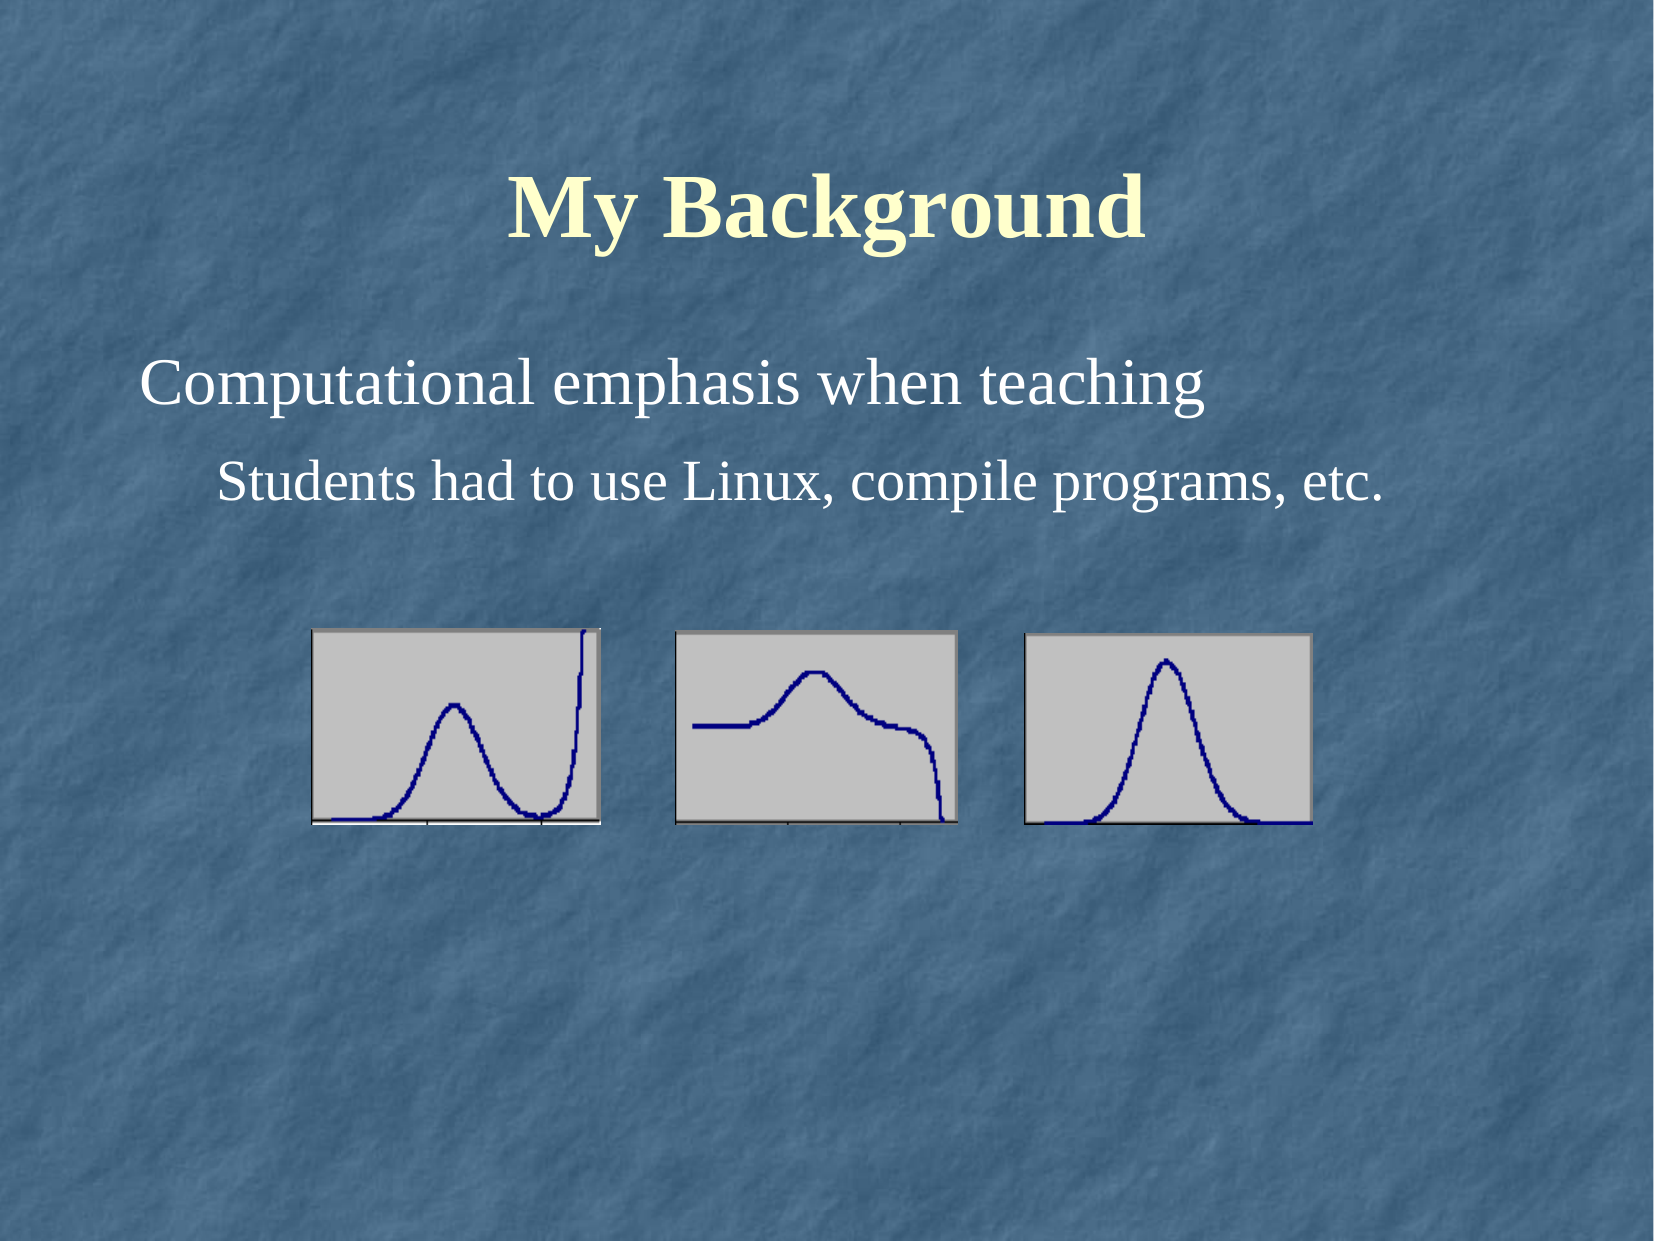

# My Background
Computational emphasis when teaching
Students had to use Linux, compile programs, etc.